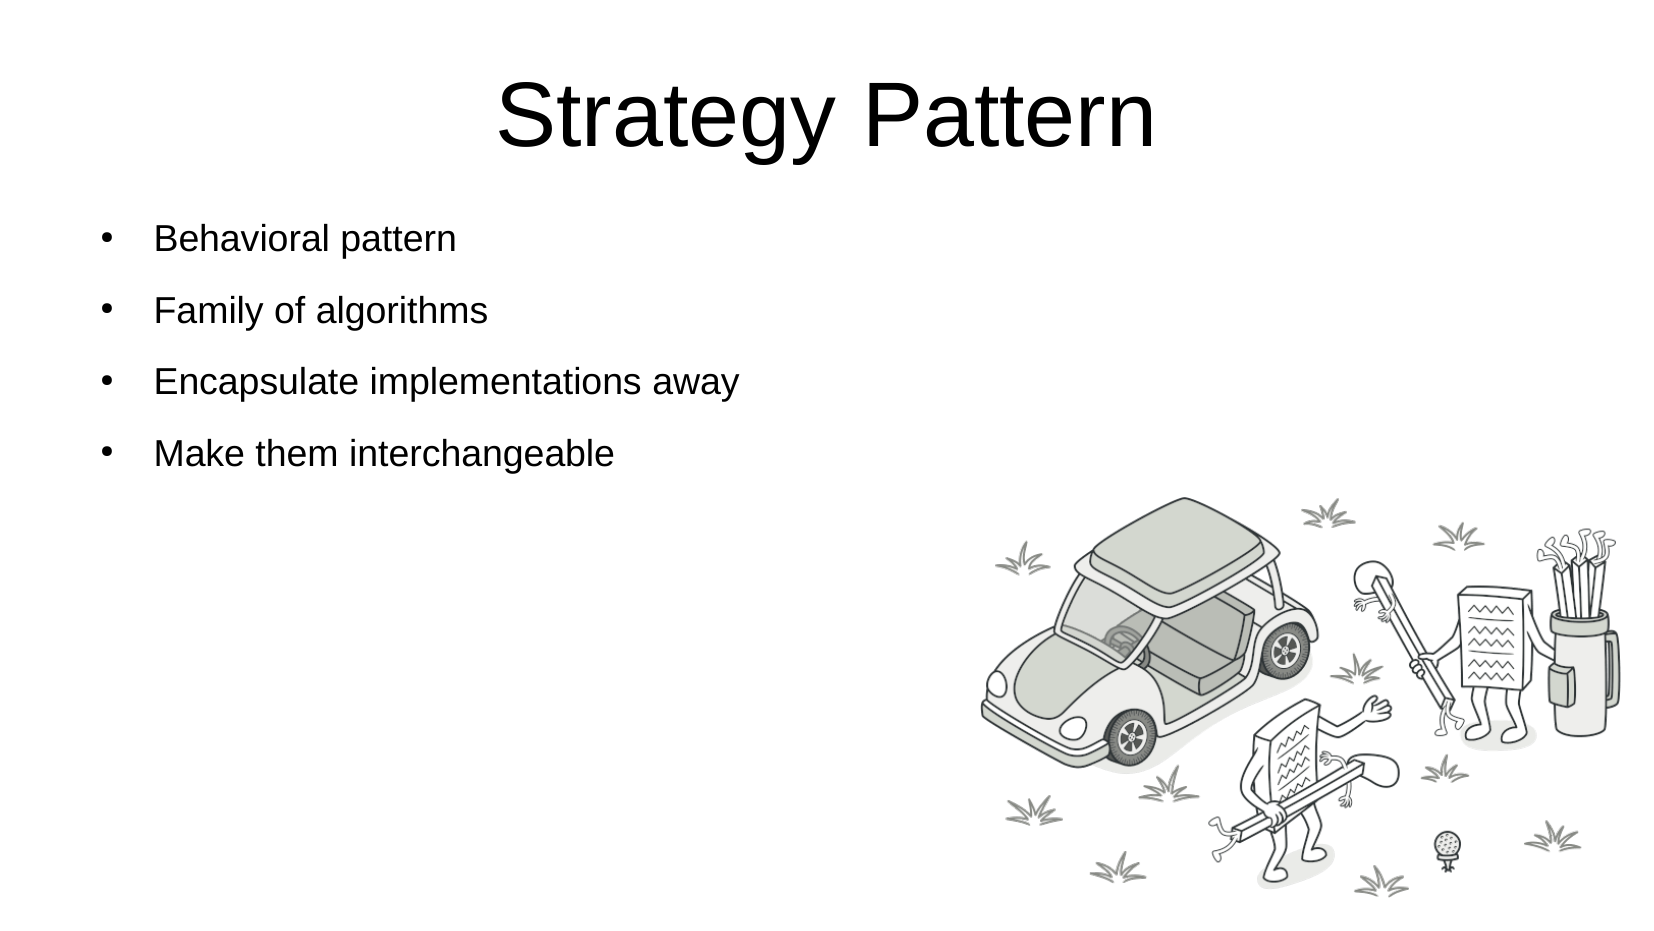

# Strategy Pattern
Behavioral pattern
Family of algorithms
Encapsulate implementations away
Make them interchangeable